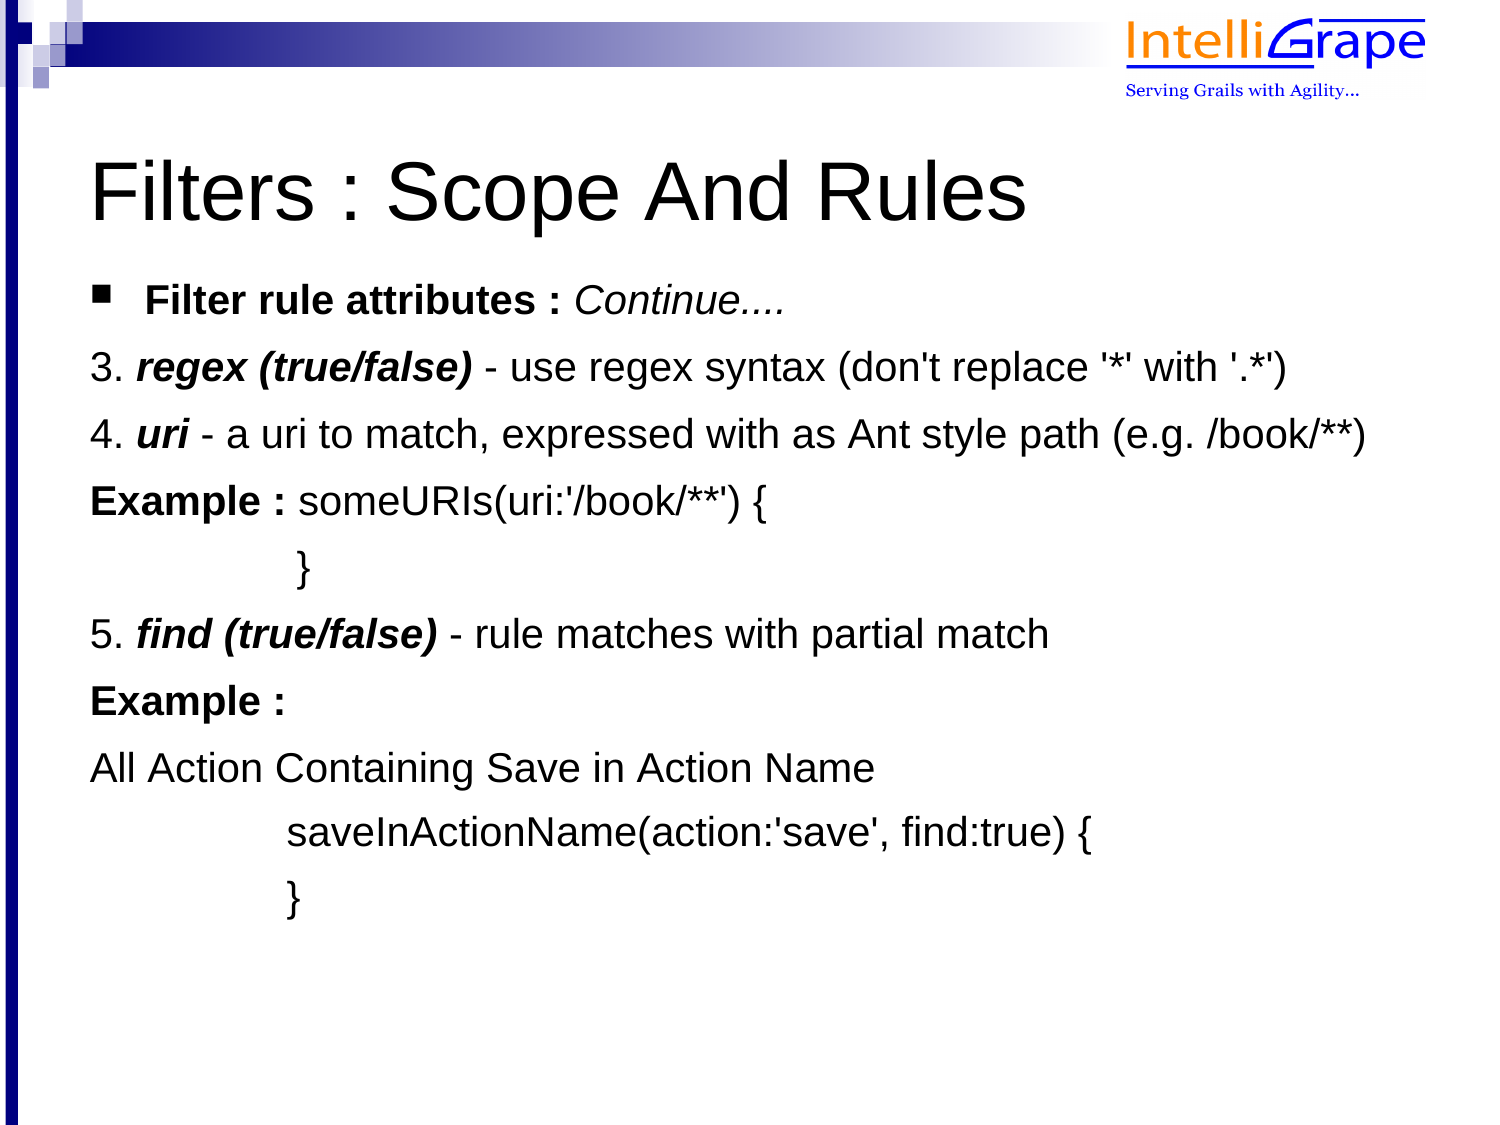

# Filters : Scope And Rules
Filter rule attributes : Continue....
3. regex (true/false) - use regex syntax (don't replace '*' with '.*')
4. uri - a uri to match, expressed with as Ant style path (e.g. /book/**)
Example : someURIs(uri:'/book/**') {
 }
5. find (true/false) - rule matches with partial match
Example :
All Action Containing Save in Action Name
saveInActionName(action:'save', find:true) {
}